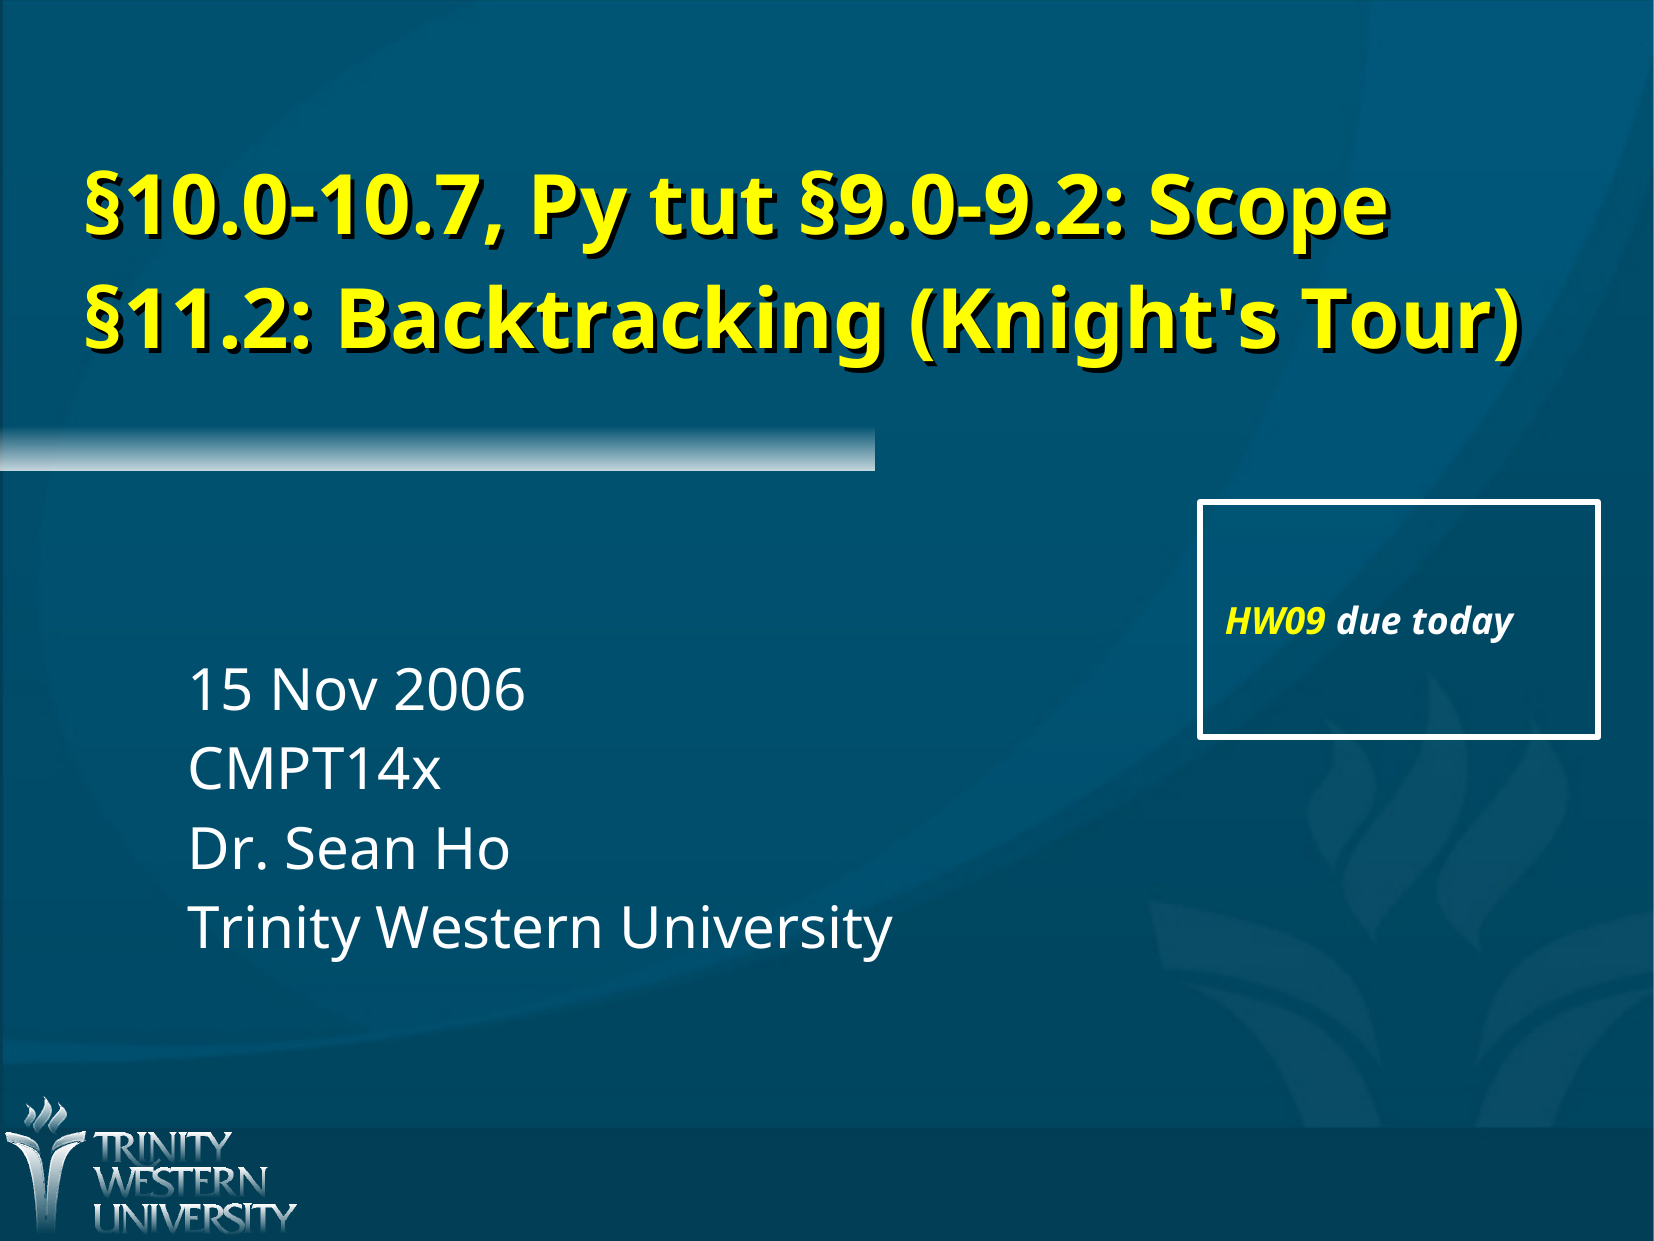

# §10.0-10.7, Py tut §9.0-9.2: Scope §11.2: Backtracking (Knight's Tour)
HW09 due today
15 Nov 2006
CMPT14x
Dr. Sean Ho
Trinity Western University